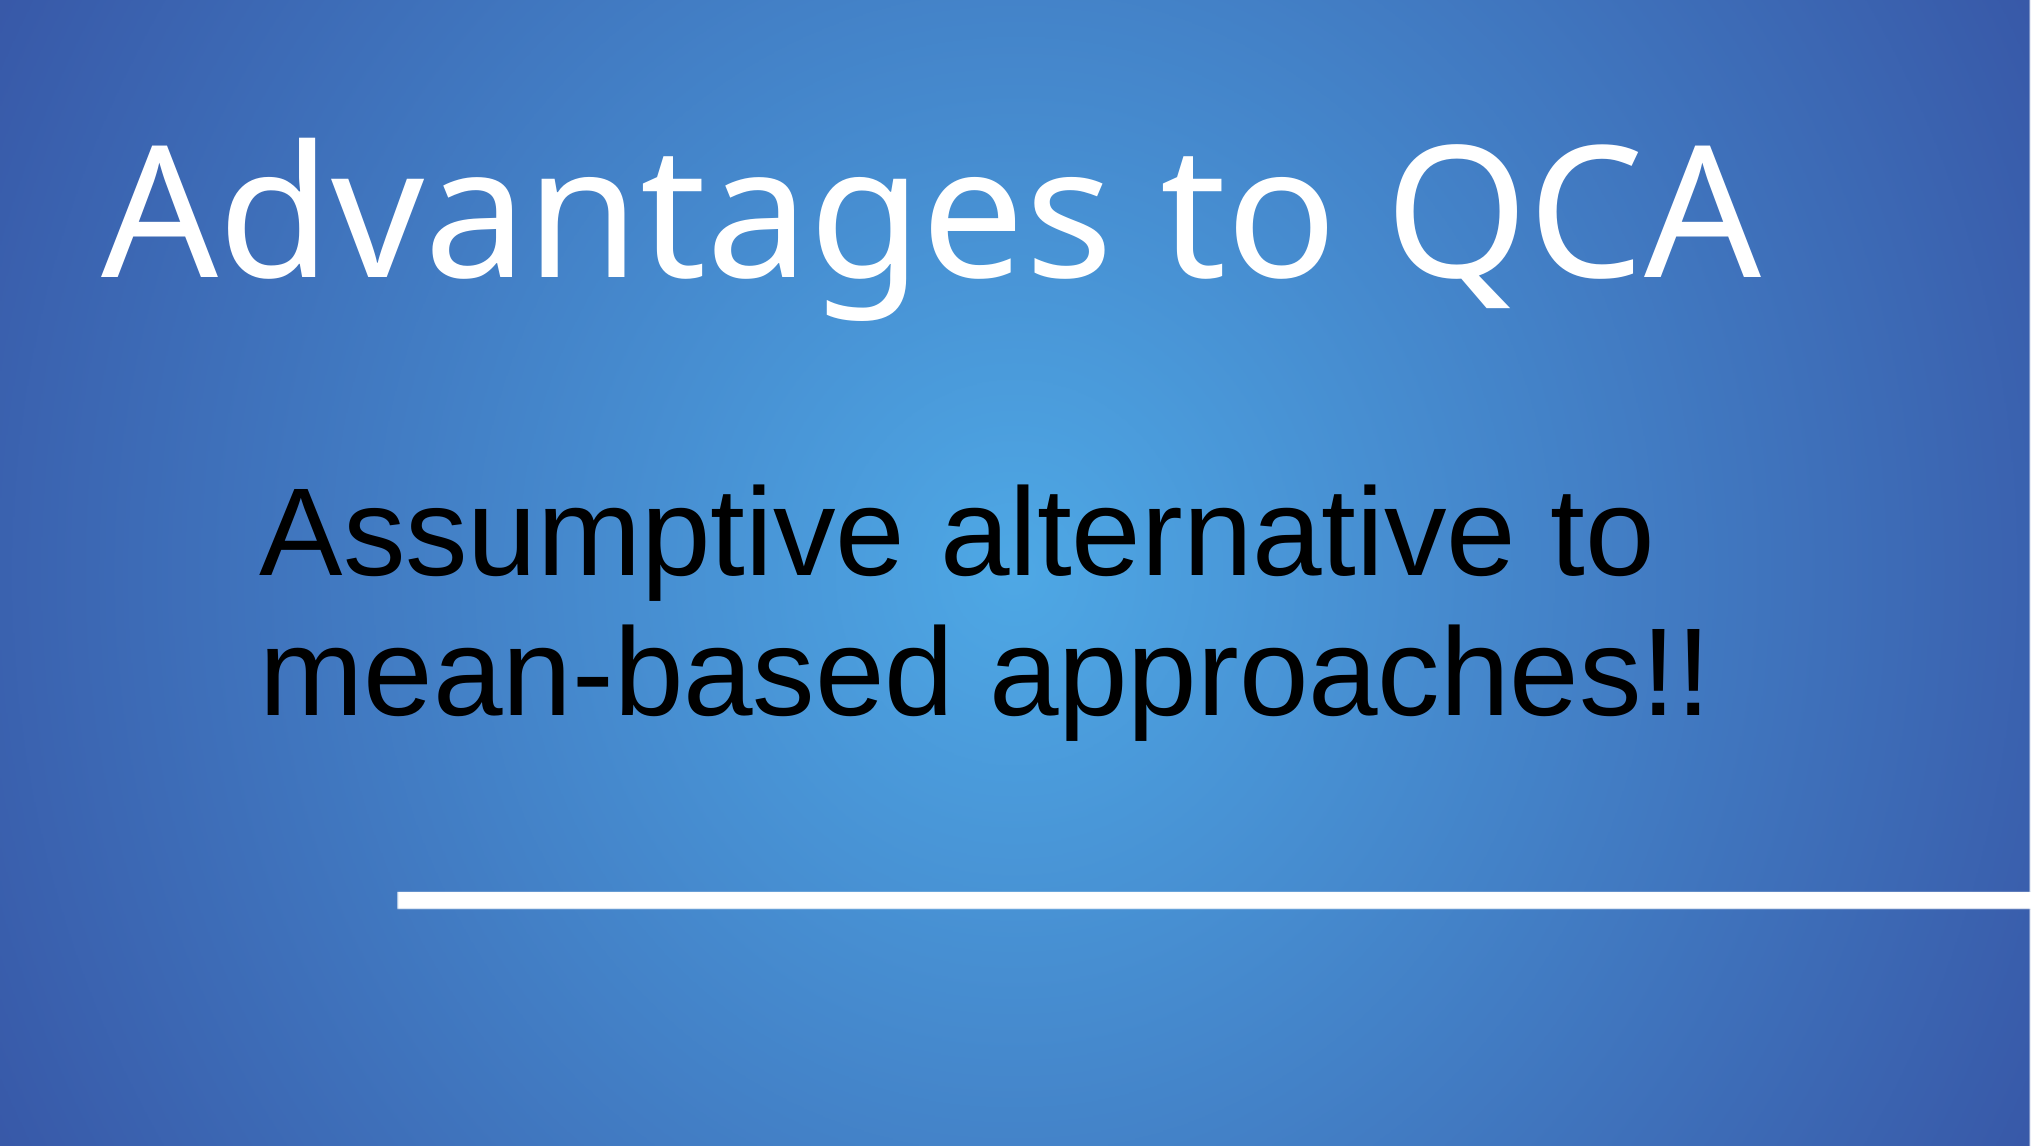

# Advantages to QCA
Assumptive alternative to mean-based approaches!!